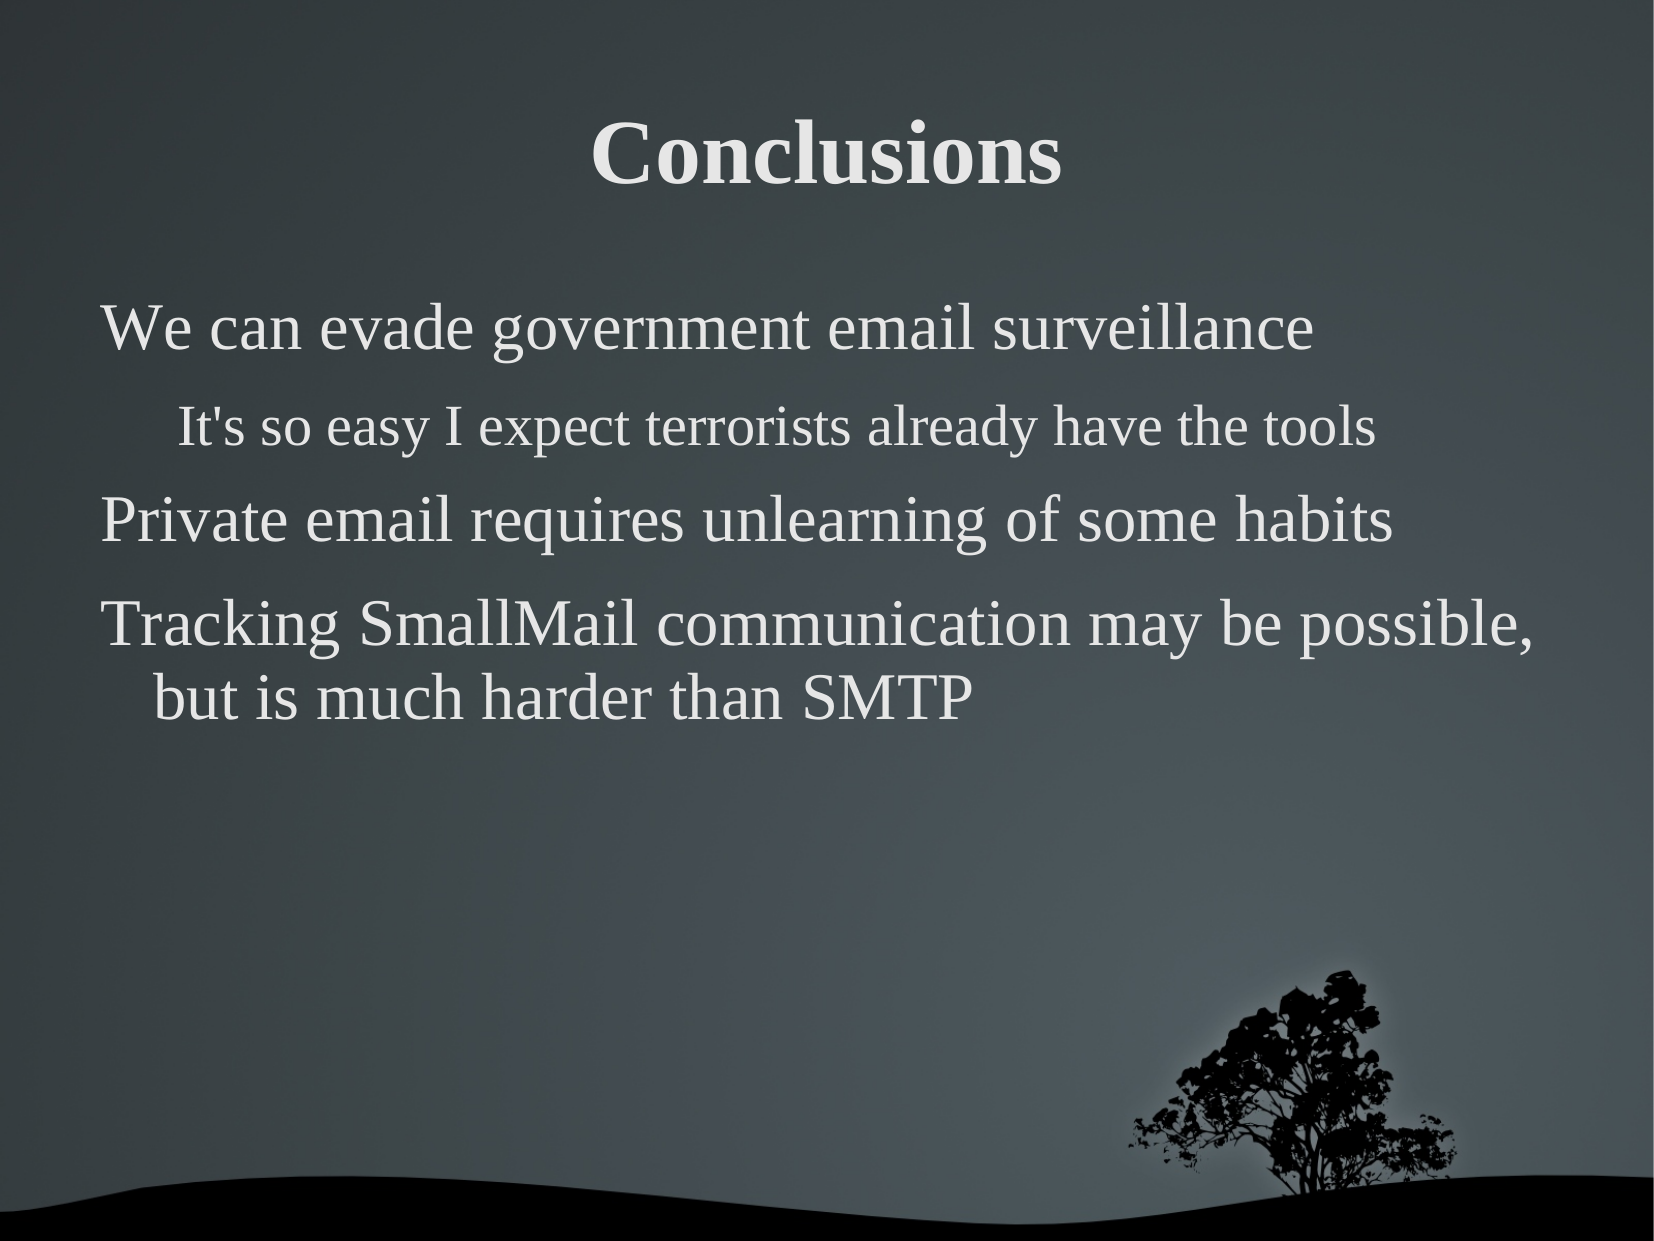

# Conclusions
We can evade government email surveillance
It's so easy I expect terrorists already have the tools
Private email requires unlearning of some habits
Tracking SmallMail communication may be possible, but is much harder than SMTP